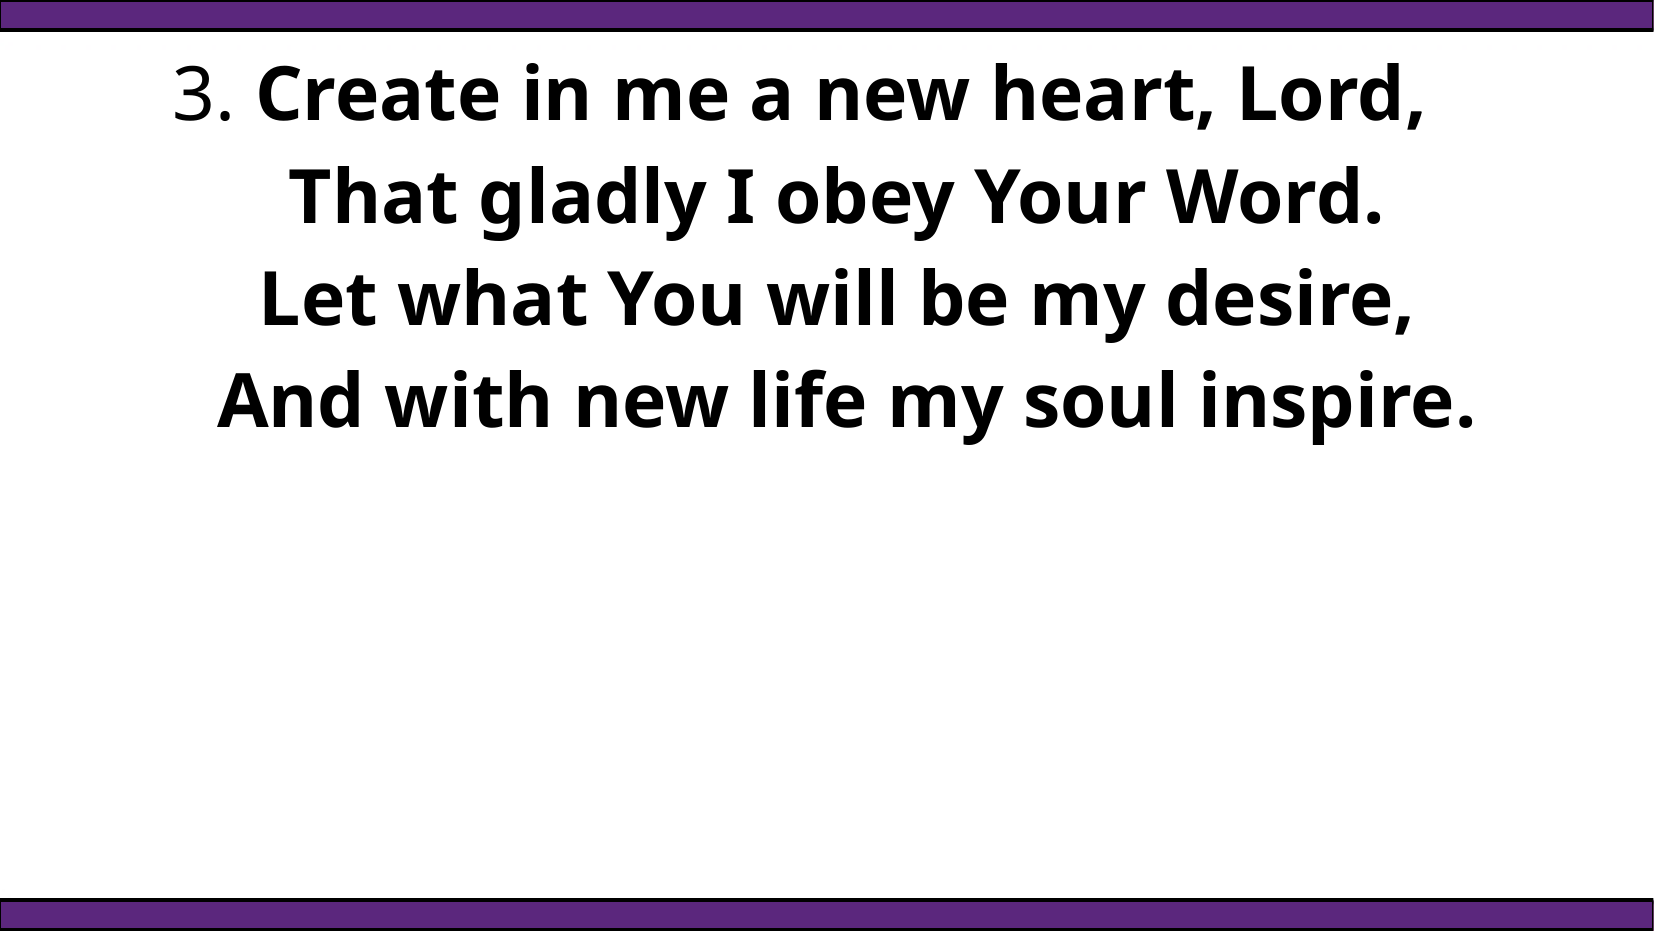

3. Create in me a new heart, Lord,
That gladly I obey Your Word.
Let what You will be my desire,
And with new life my soul inspire.